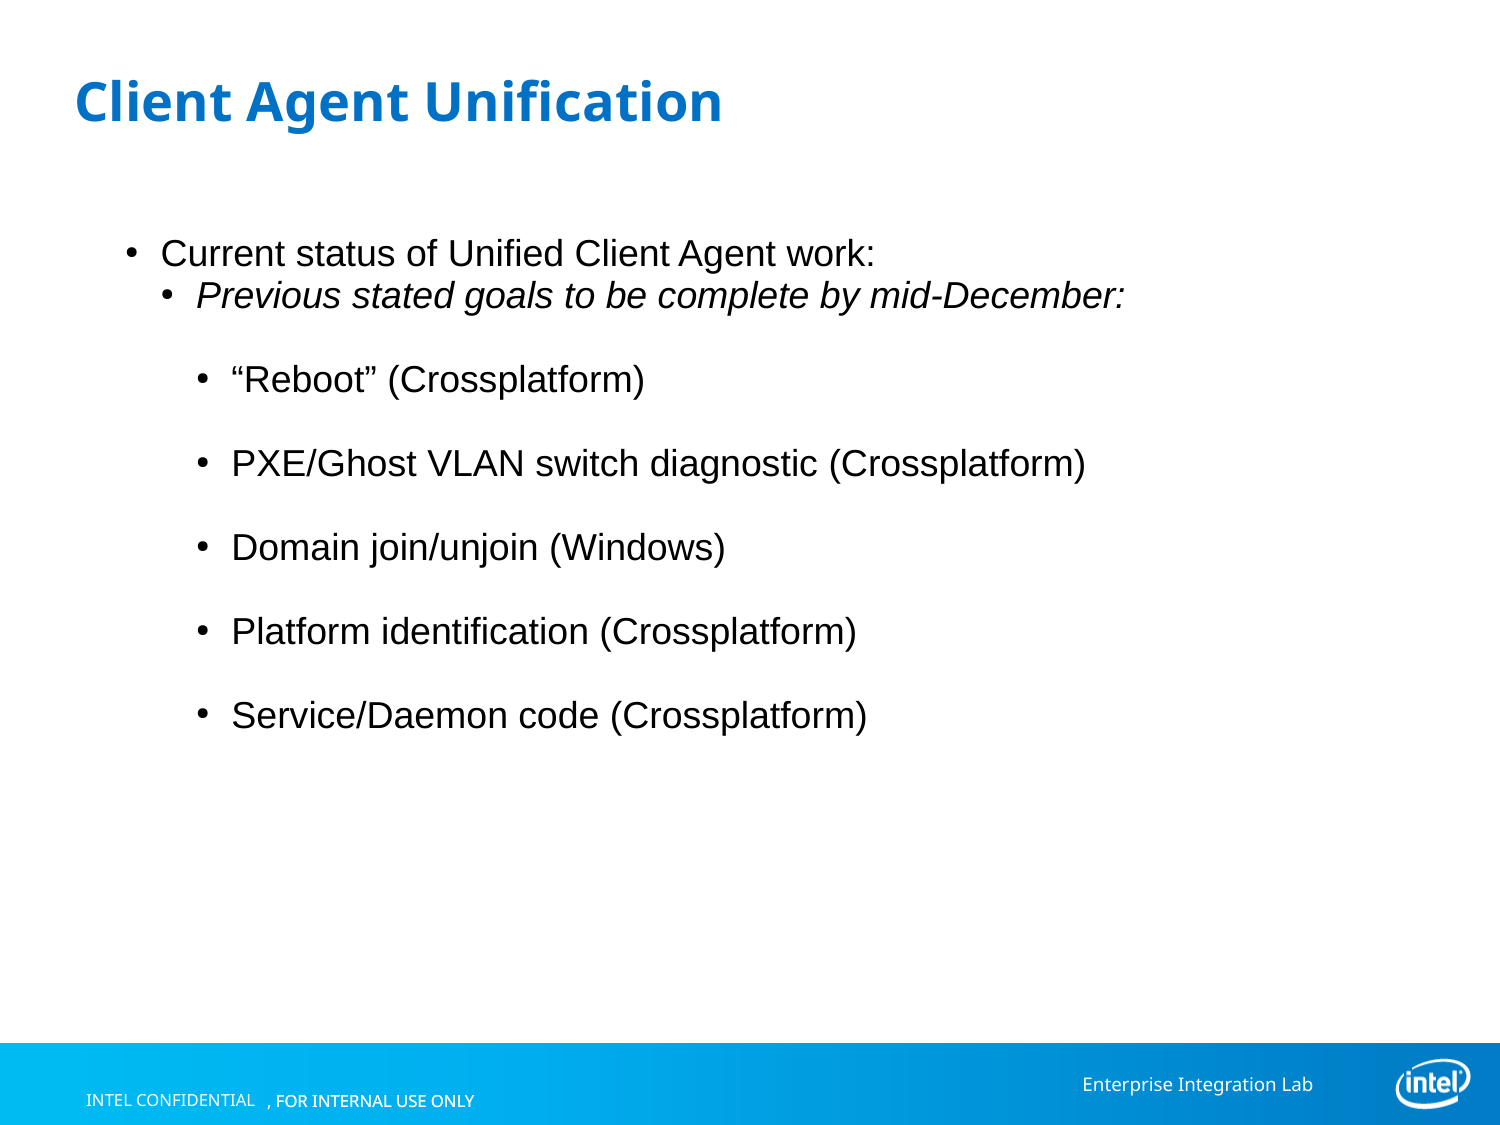

# Client Agent Unification
Current status of Unified Client Agent work:
Previous stated goals to be complete by mid-December:
“Reboot” (Crossplatform)
PXE/Ghost VLAN switch diagnostic (Crossplatform)
Domain join/unjoin (Windows)
Platform identification (Crossplatform)
Service/Daemon code (Crossplatform)